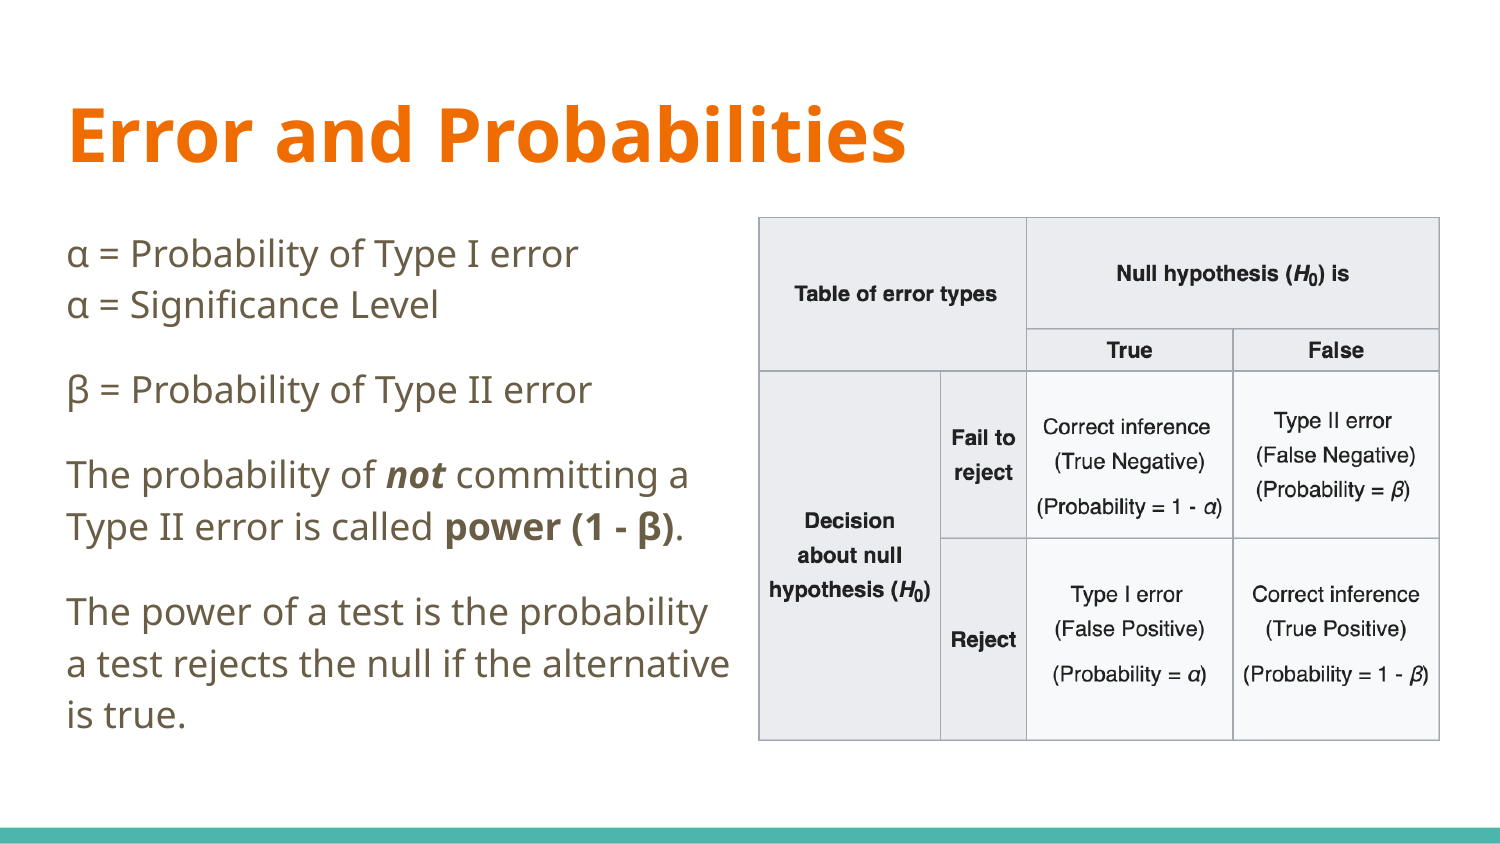

# Error and Probabilities
α = Probability of Type I error
α = Significance Level
β = Probability of Type II error
The probability of not committing a Type II error is called power (1 - β).
The power of a test is the probability a test rejects the null if the alternative is true.